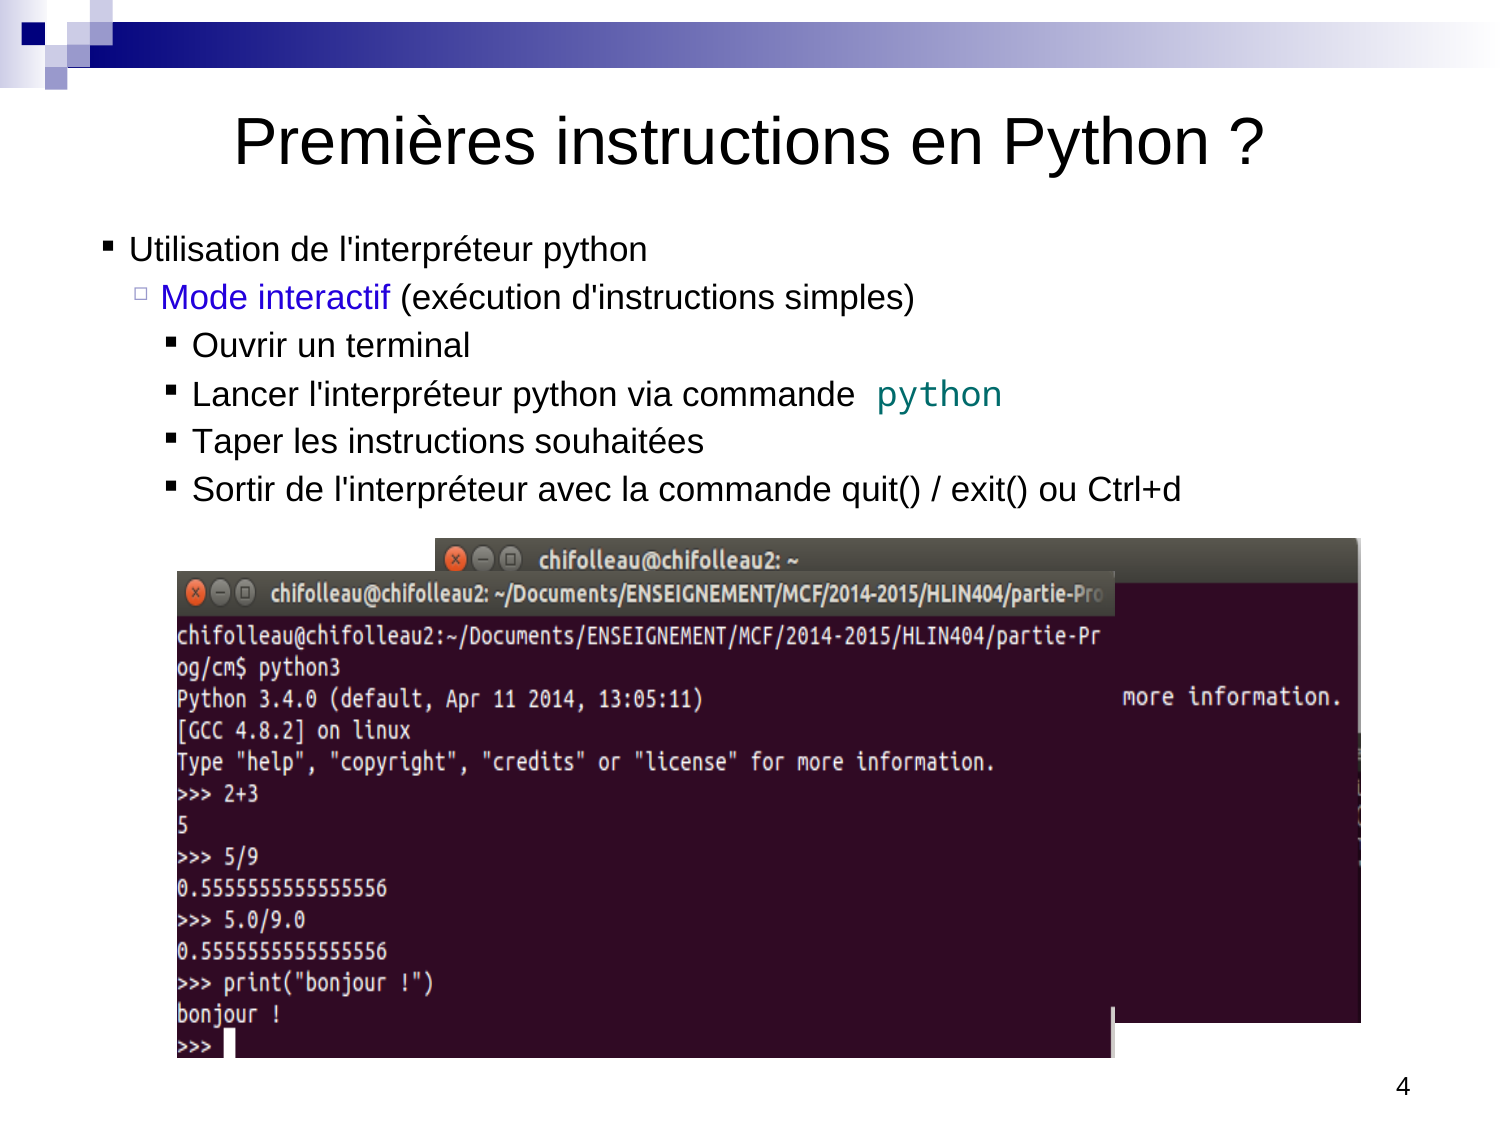

# Premières instructions en Python ?
Utilisation de l'interpréteur python
Mode interactif (exécution d'instructions simples)
Ouvrir un terminal
Lancer l'interpréteur python via commande python
Taper les instructions souhaitées
Sortir de l'interpréteur avec la commande quit() / exit() ou Ctrl+d
4